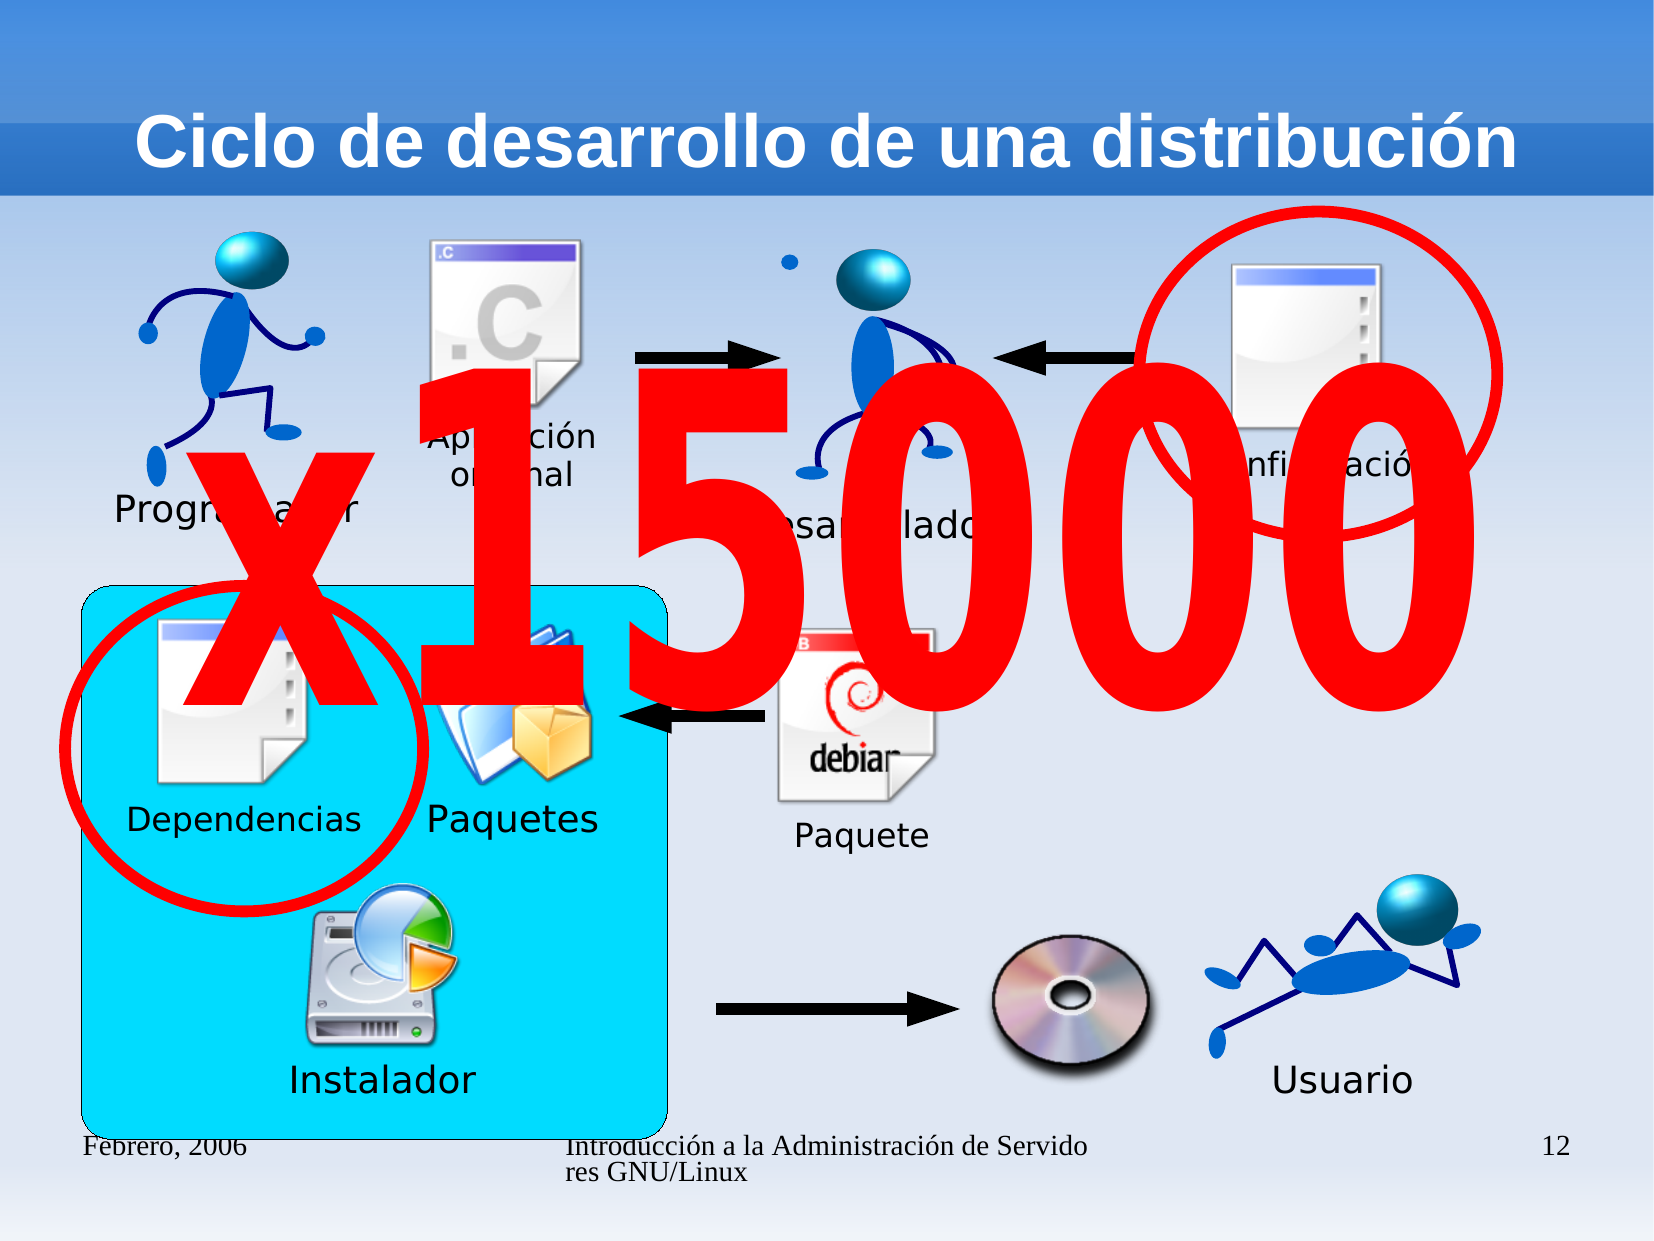

# Ciclo de desarrollo de una distribución
Programador
Aplicación
original
Desarrollador
Configuración
x15000
Dependencias
Paquetes
Instalador
Paquete
Usuario
Febrero, 2006
Introducción a la Administración de Servidores GNU/Linux
12